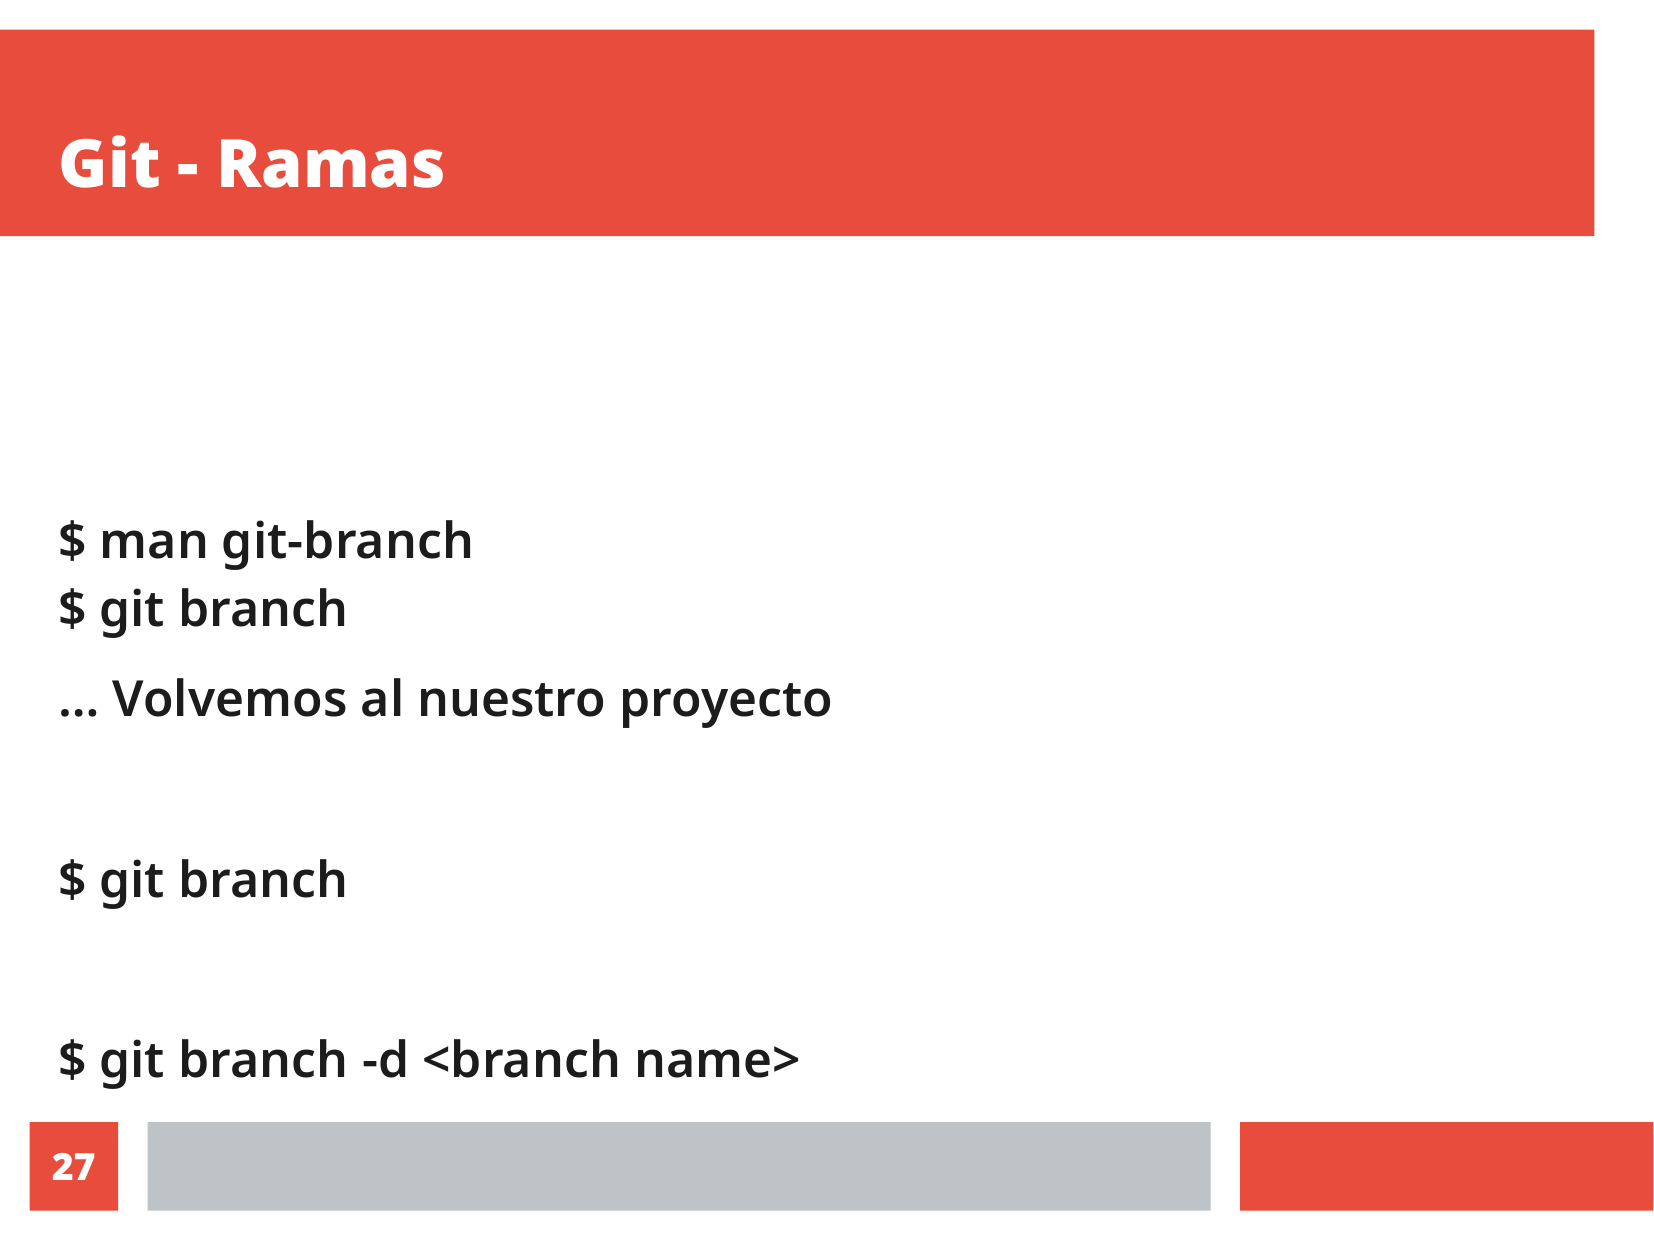

# Git - Ramas
$ man git-branch
$ git branch
… Volvemos al nuestro proyecto
$ git branch
$ git branch -d <branch name>
27